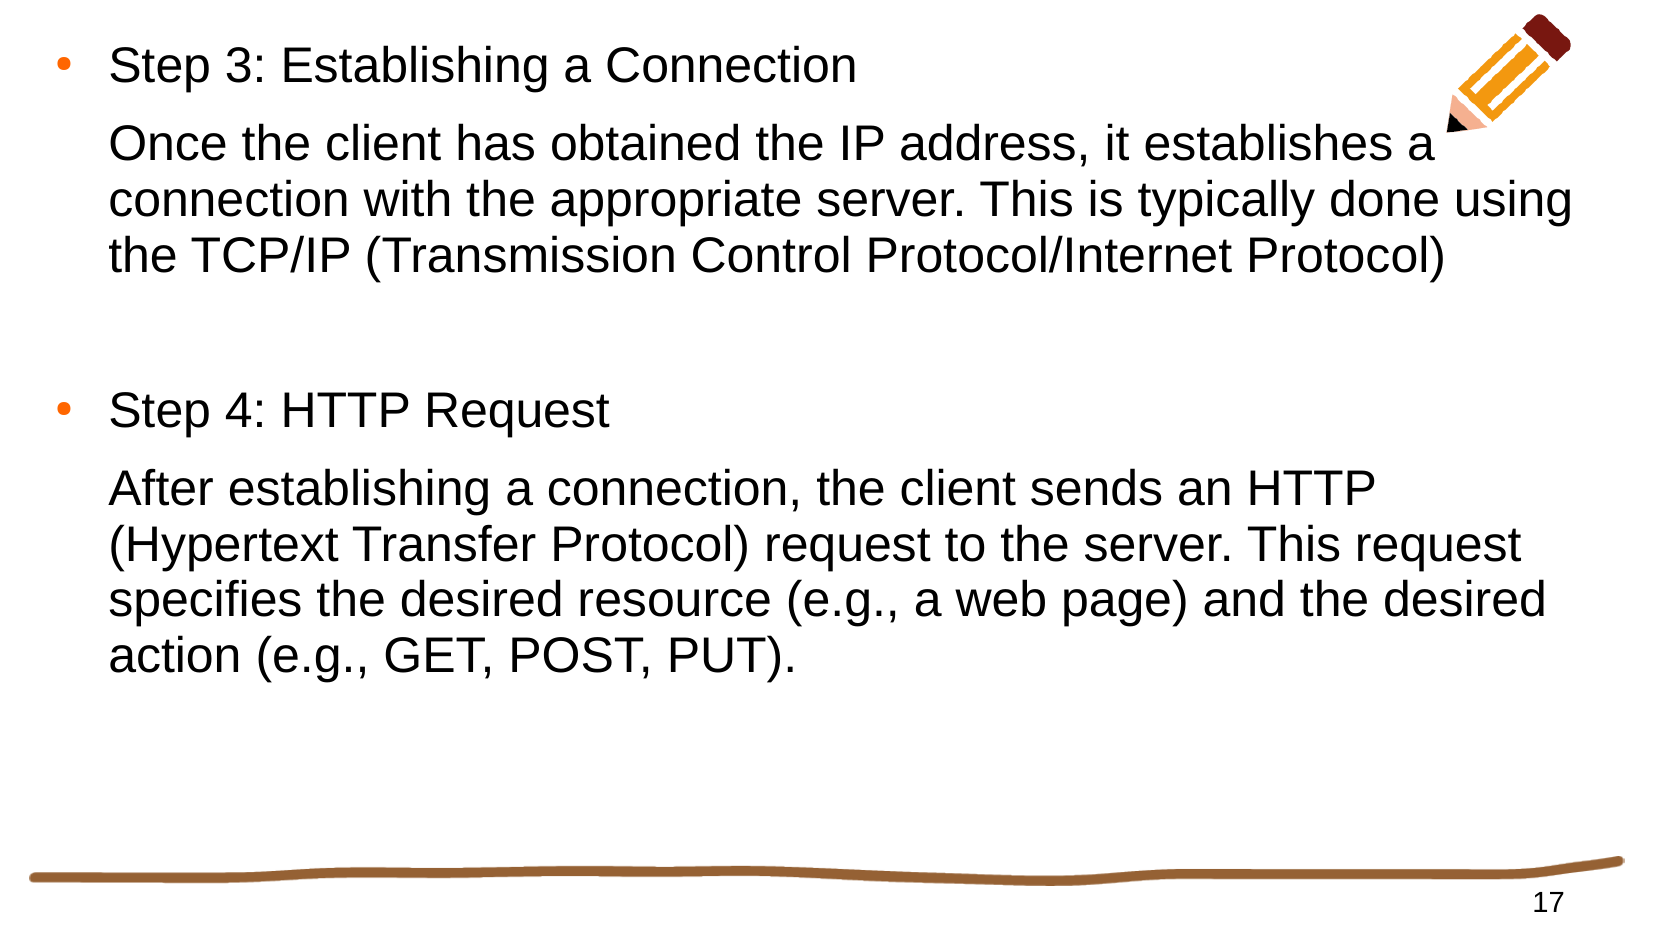

# Step 3: Establishing a Connection
Once the client has obtained the IP address, it establishes a connection with the appropriate server. This is typically done using the TCP/IP (Transmission Control Protocol/Internet Protocol)
Step 4: HTTP Request
After establishing a connection, the client sends an HTTP (Hypertext Transfer Protocol) request to the server. This request specifies the desired resource (e.g., a web page) and the desired action (e.g., GET, POST, PUT).
17